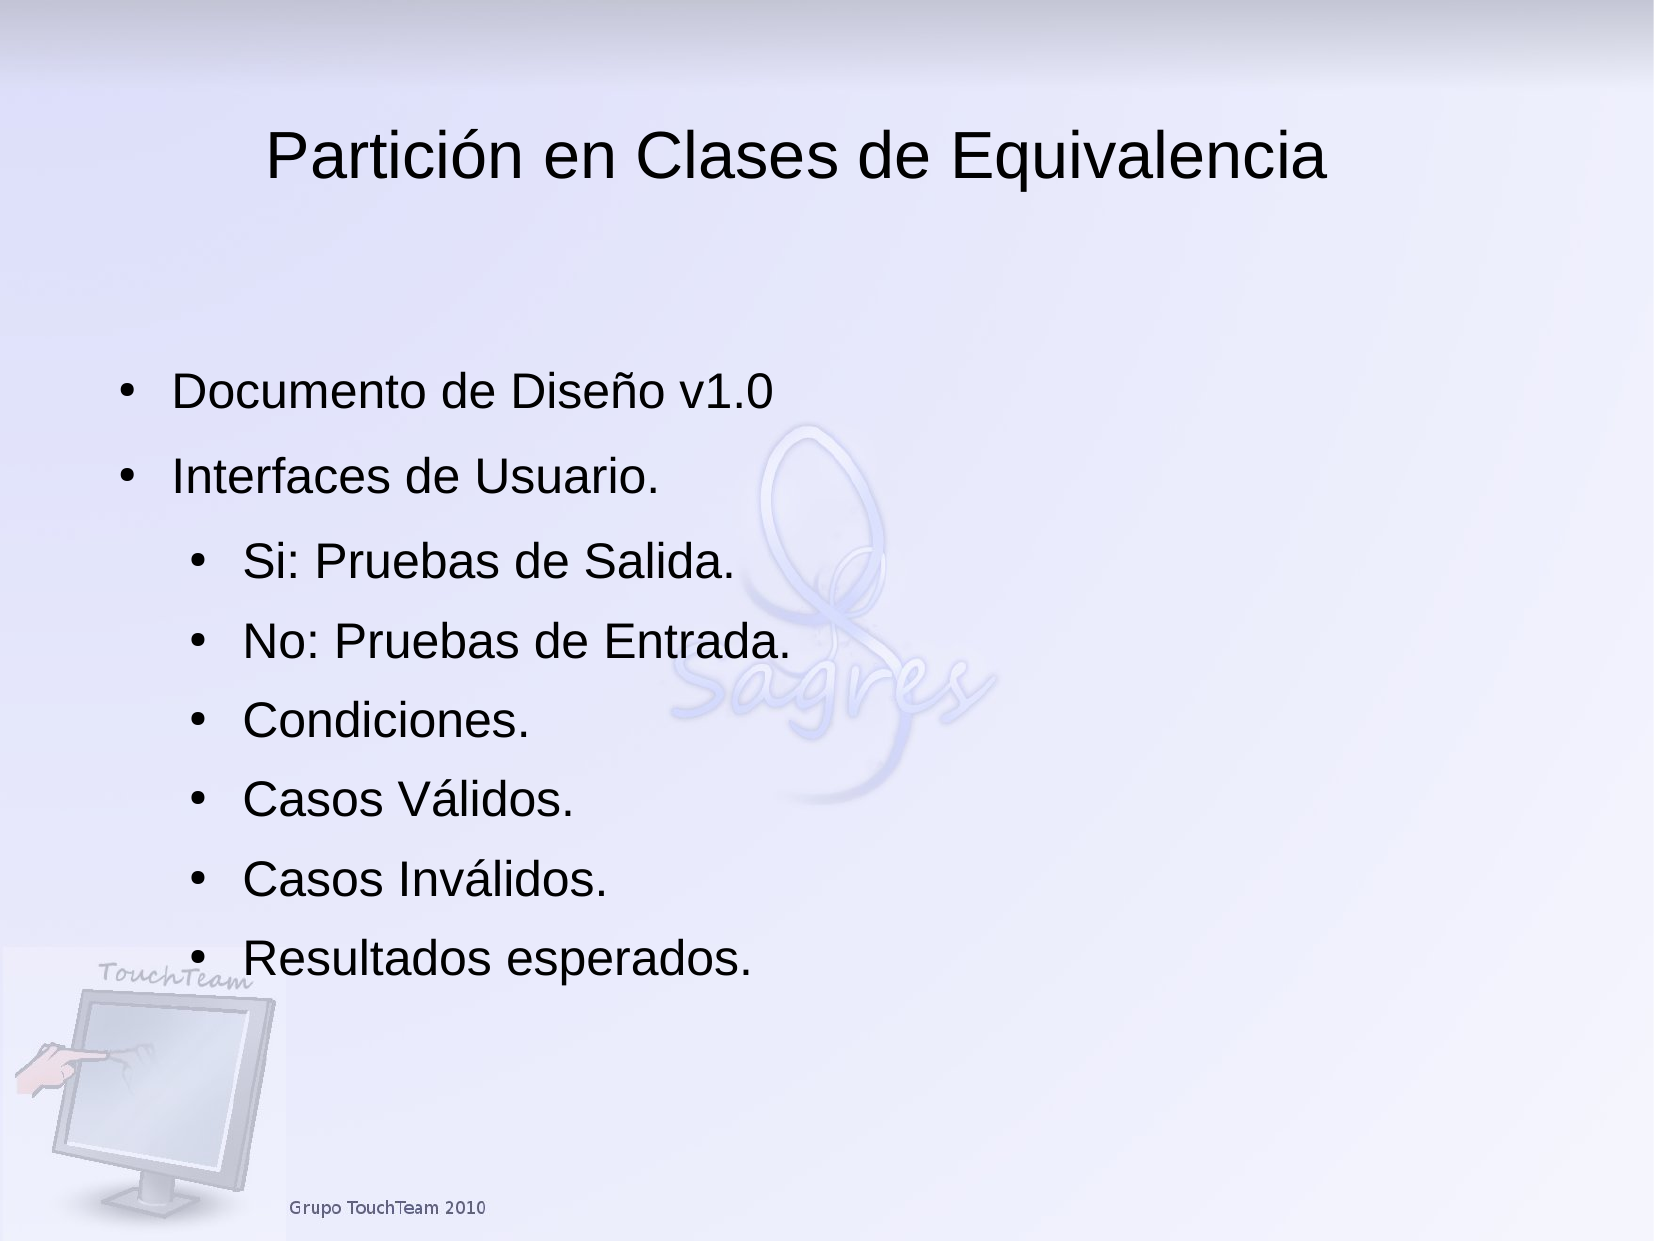

Partición en Clases de Equivalencia
# Documento de Diseño v1.0
Interfaces de Usuario.
Si: Pruebas de Salida.
No: Pruebas de Entrada.
Condiciones.
Casos Válidos.
Casos Inválidos.
Resultados esperados.